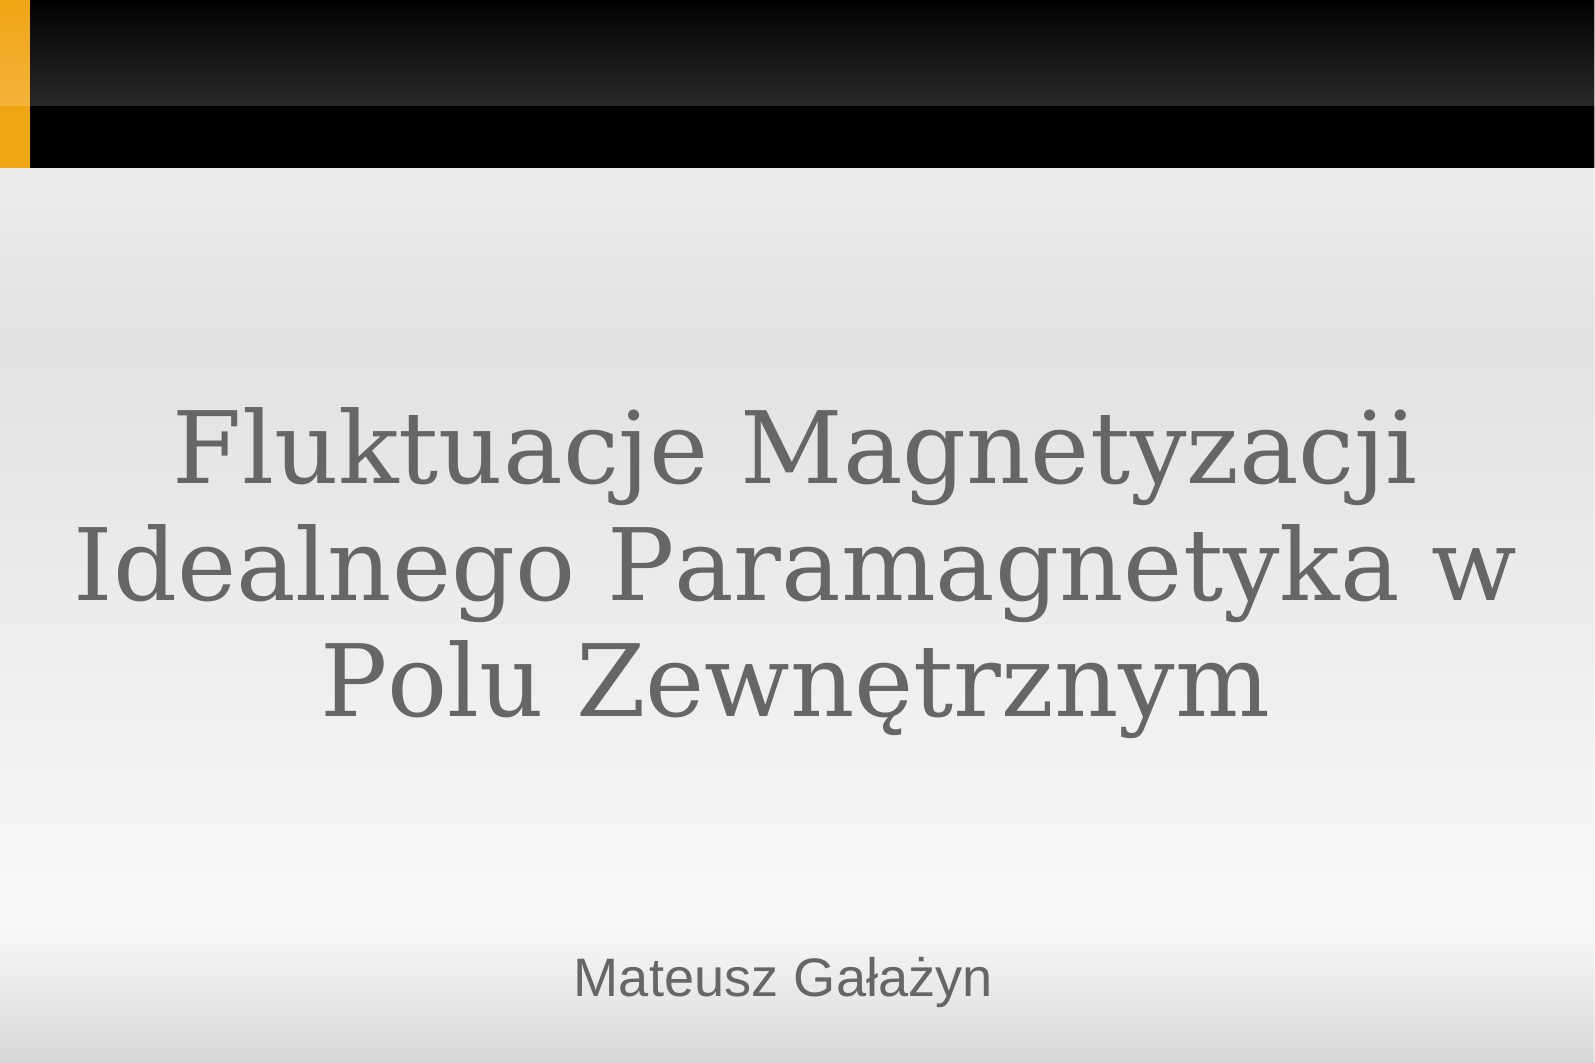

Fluktuacje Magnetyzacji Idealnego Paramagnetyka w Polu Zewnętrznym
Mateusz Gałażyn